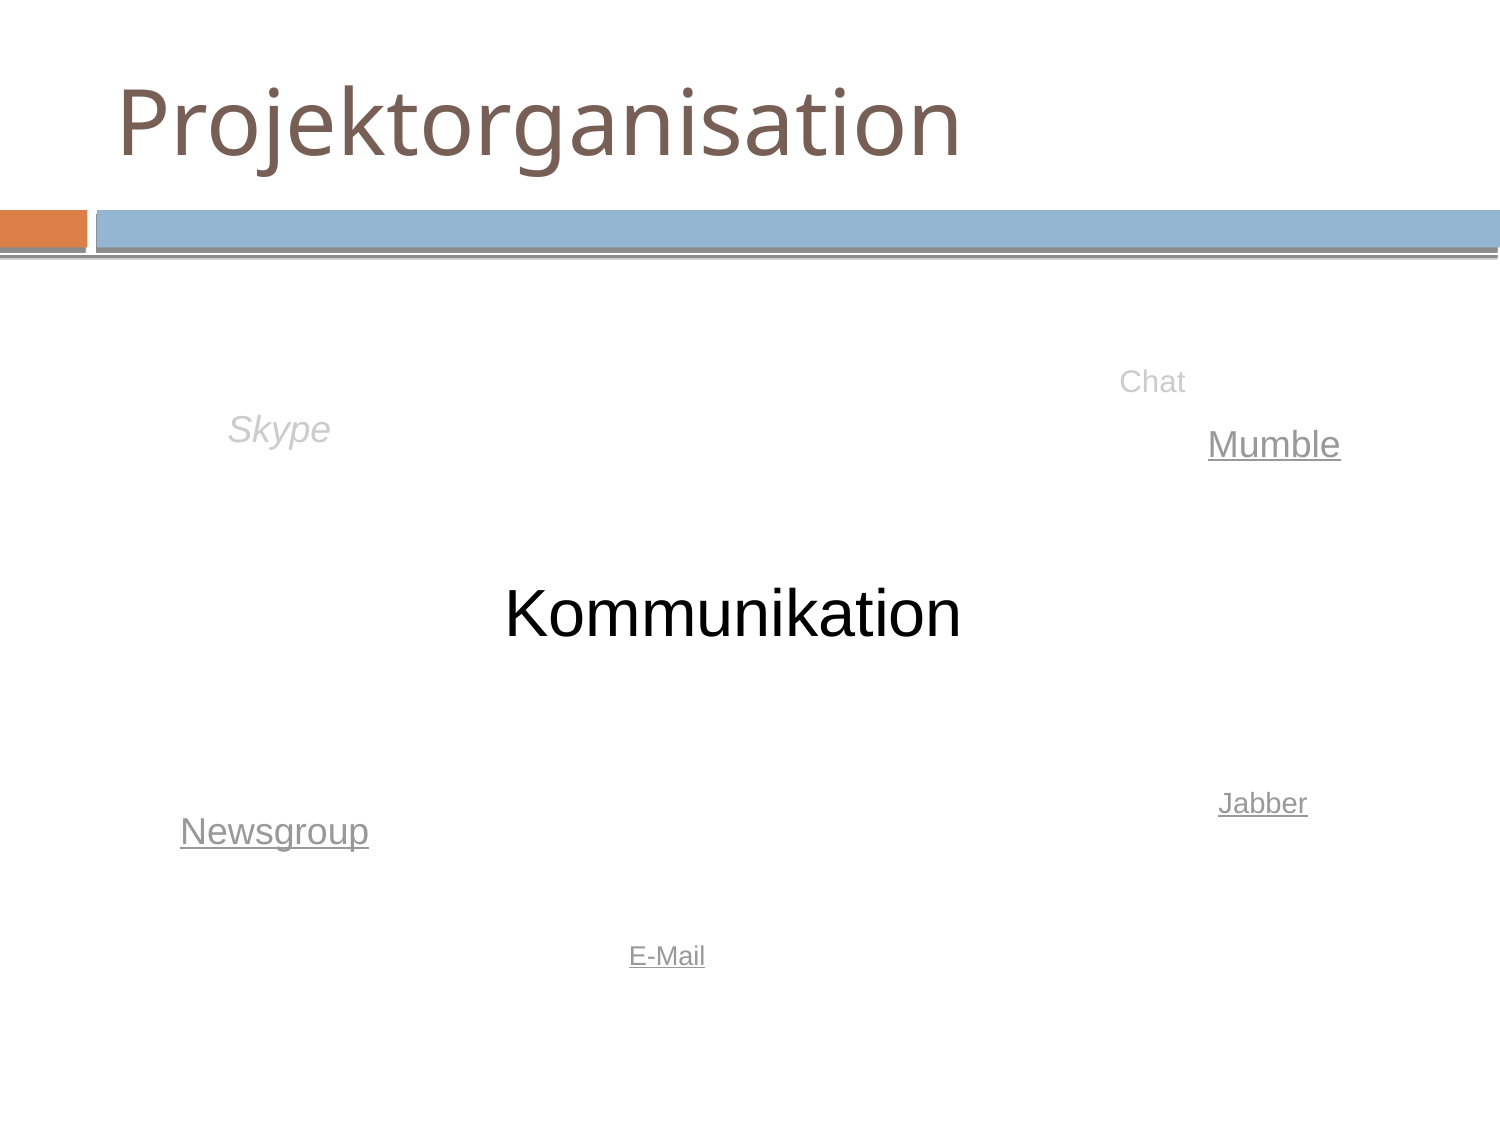

# Projektorganisation
Kommunikation
Chat
Skype
Mumble
Jabber
Newsgroup
E-Mail